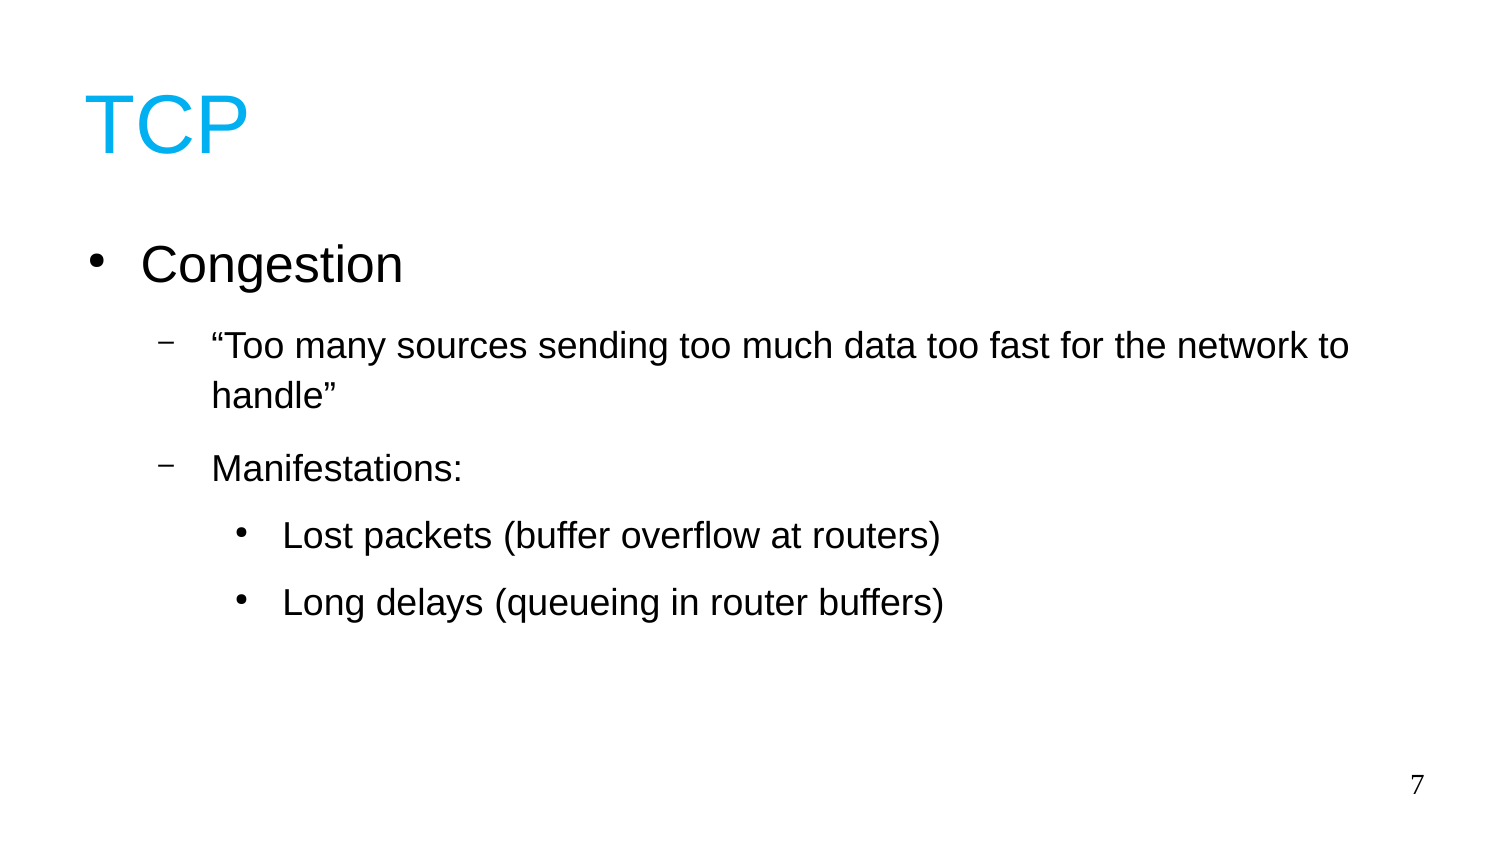

# TCP
Congestion
“Too many sources sending too much data too fast for the network to handle”
Manifestations:
Lost packets (buffer overflow at routers)
Long delays (queueing in router buffers)
7